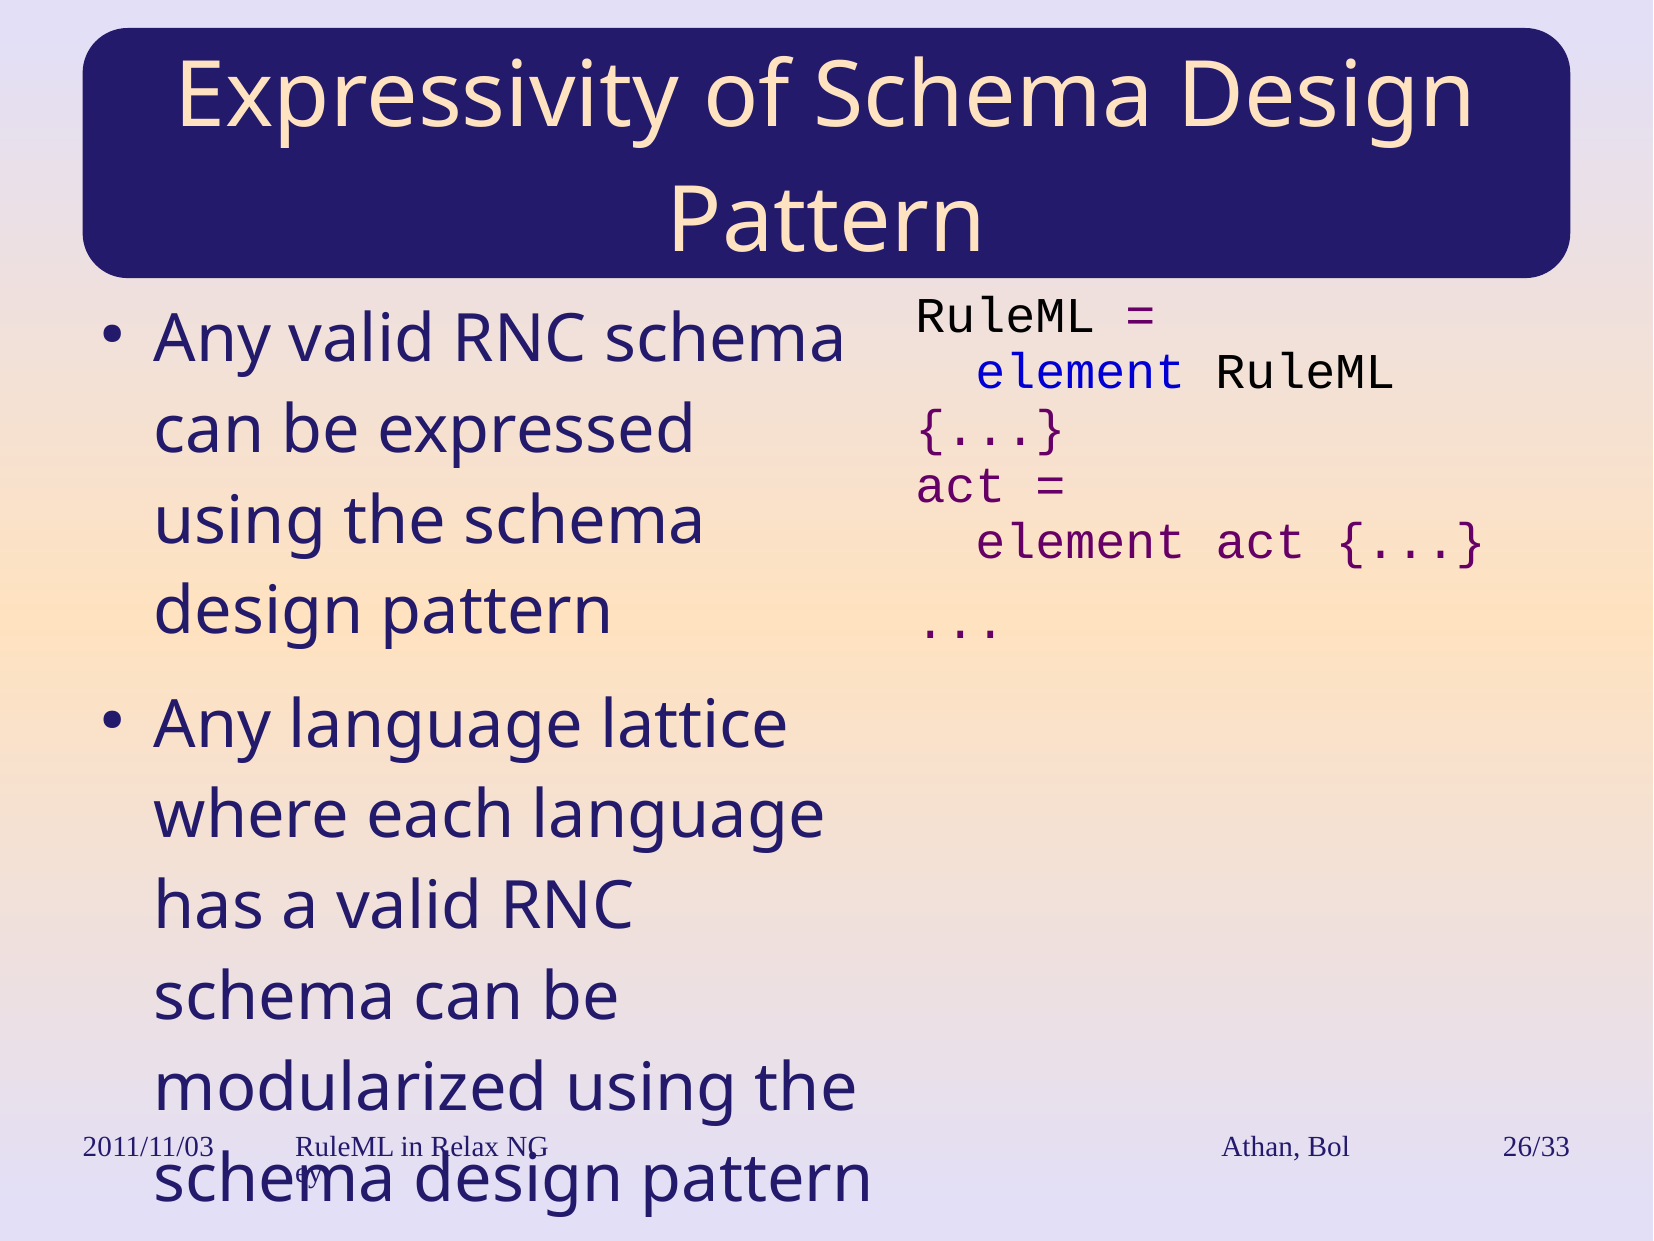

# Expressivity of Schema Design Pattern
Any valid RNC schema can be expressed using the schema design pattern
Any language lattice where each language has a valid RNC schema can be modularized using the schema design pattern
RuleML =
 element RuleML {...}
act =
 element act {...}
...
2011/11/03
RuleML in Relax NG Athan, Boley
26